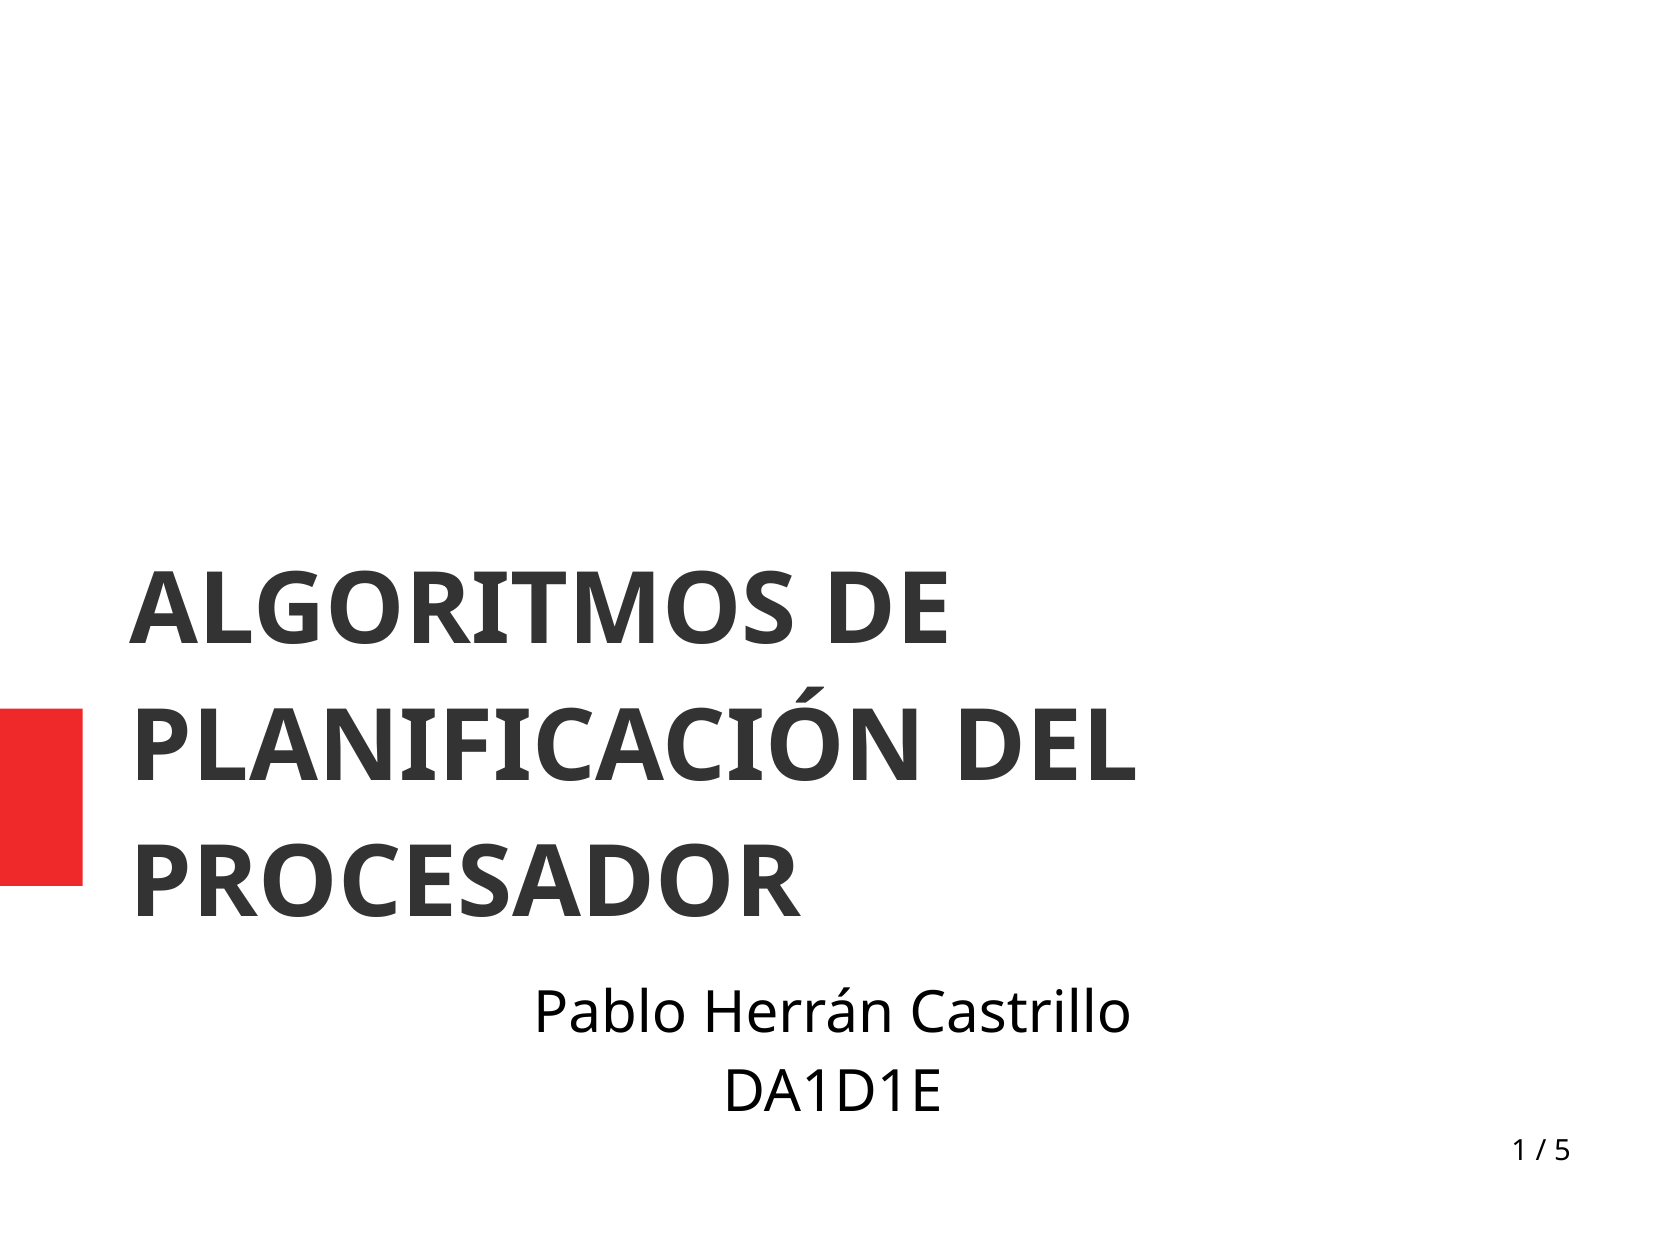

# ALGORITMOS DE PLANIFICACIÓN DEL PROCESADOR
Pablo Herrán Castrillo
DA1D1E
1